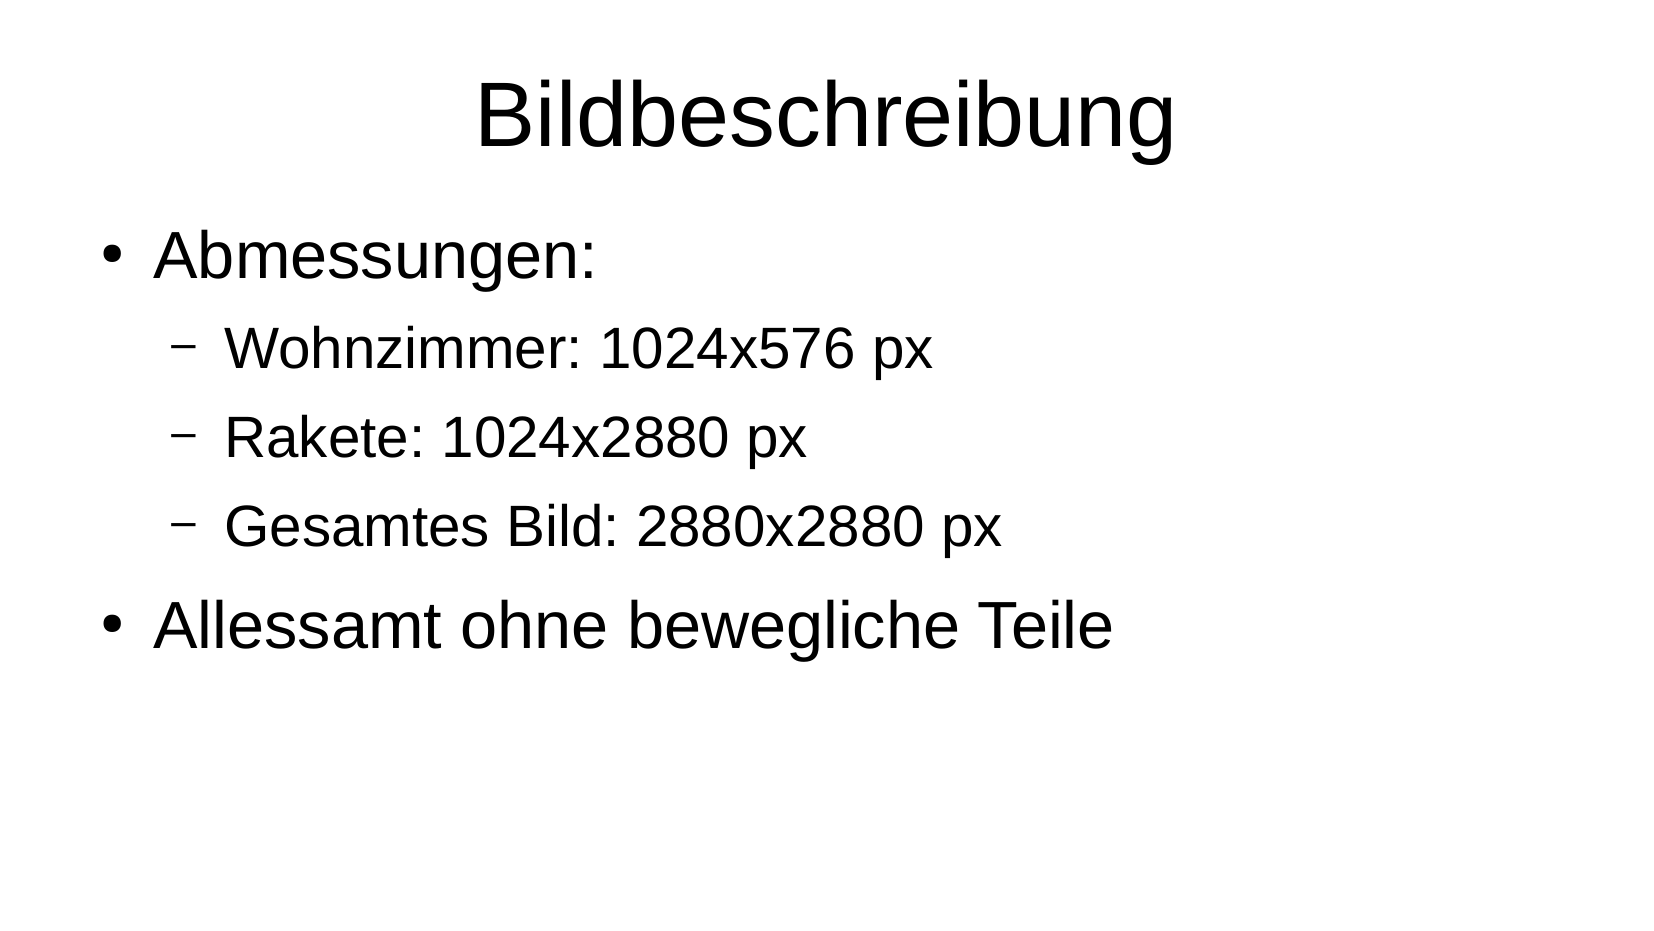

# Bildbeschreibung
Abmessungen:
Wohnzimmer: 1024x576 px
Rakete: 1024x2880 px
Gesamtes Bild: 2880x2880 px
Allessamt ohne bewegliche Teile